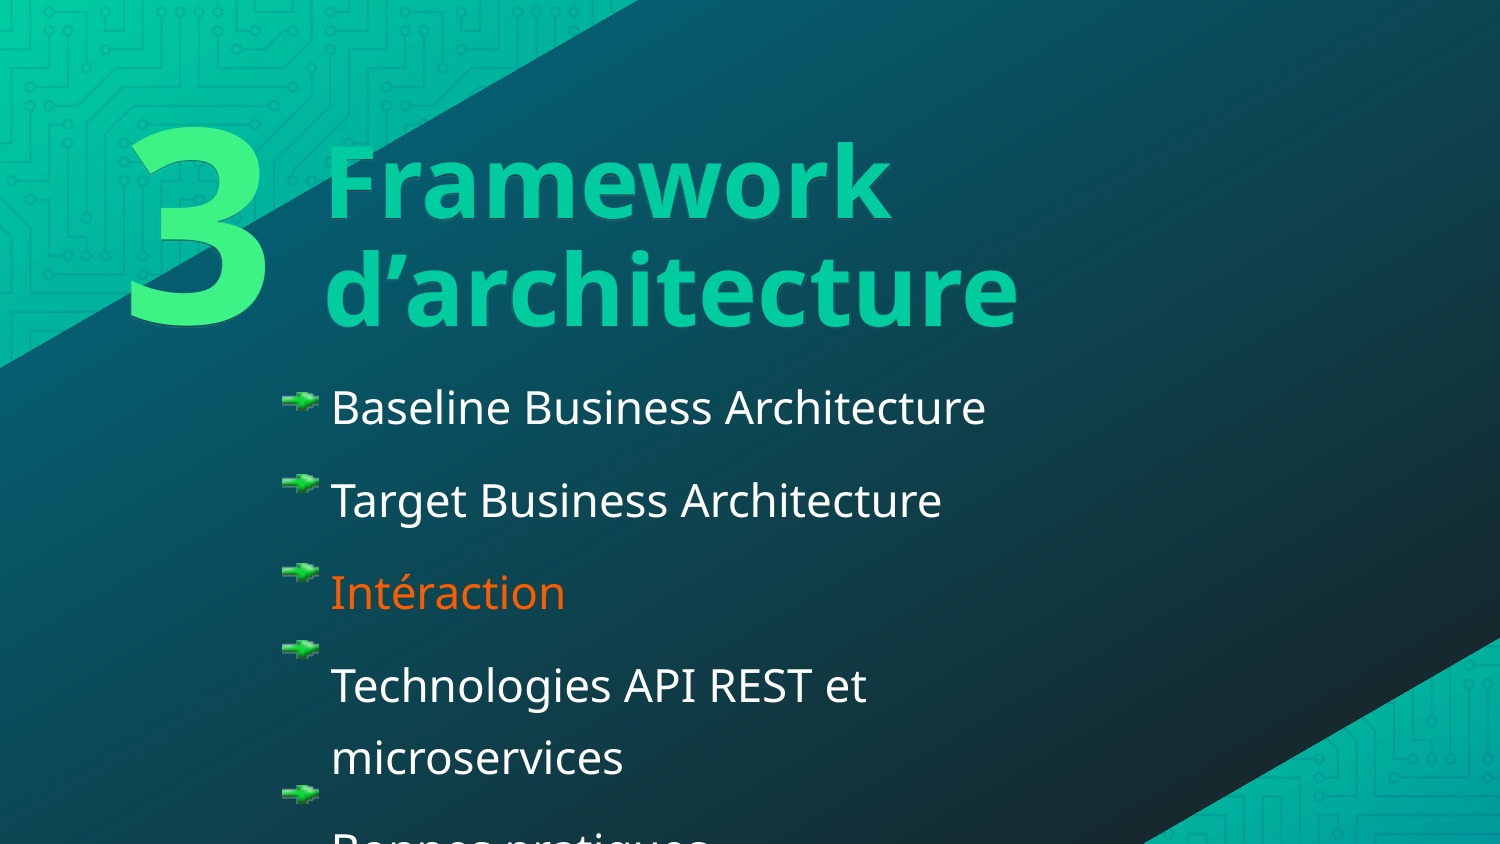

3
# Framework d’architecture
Baseline Business Architecture
Target Business Architecture
Intéraction
Technologies API REST et microservices
Bonnes pratiques